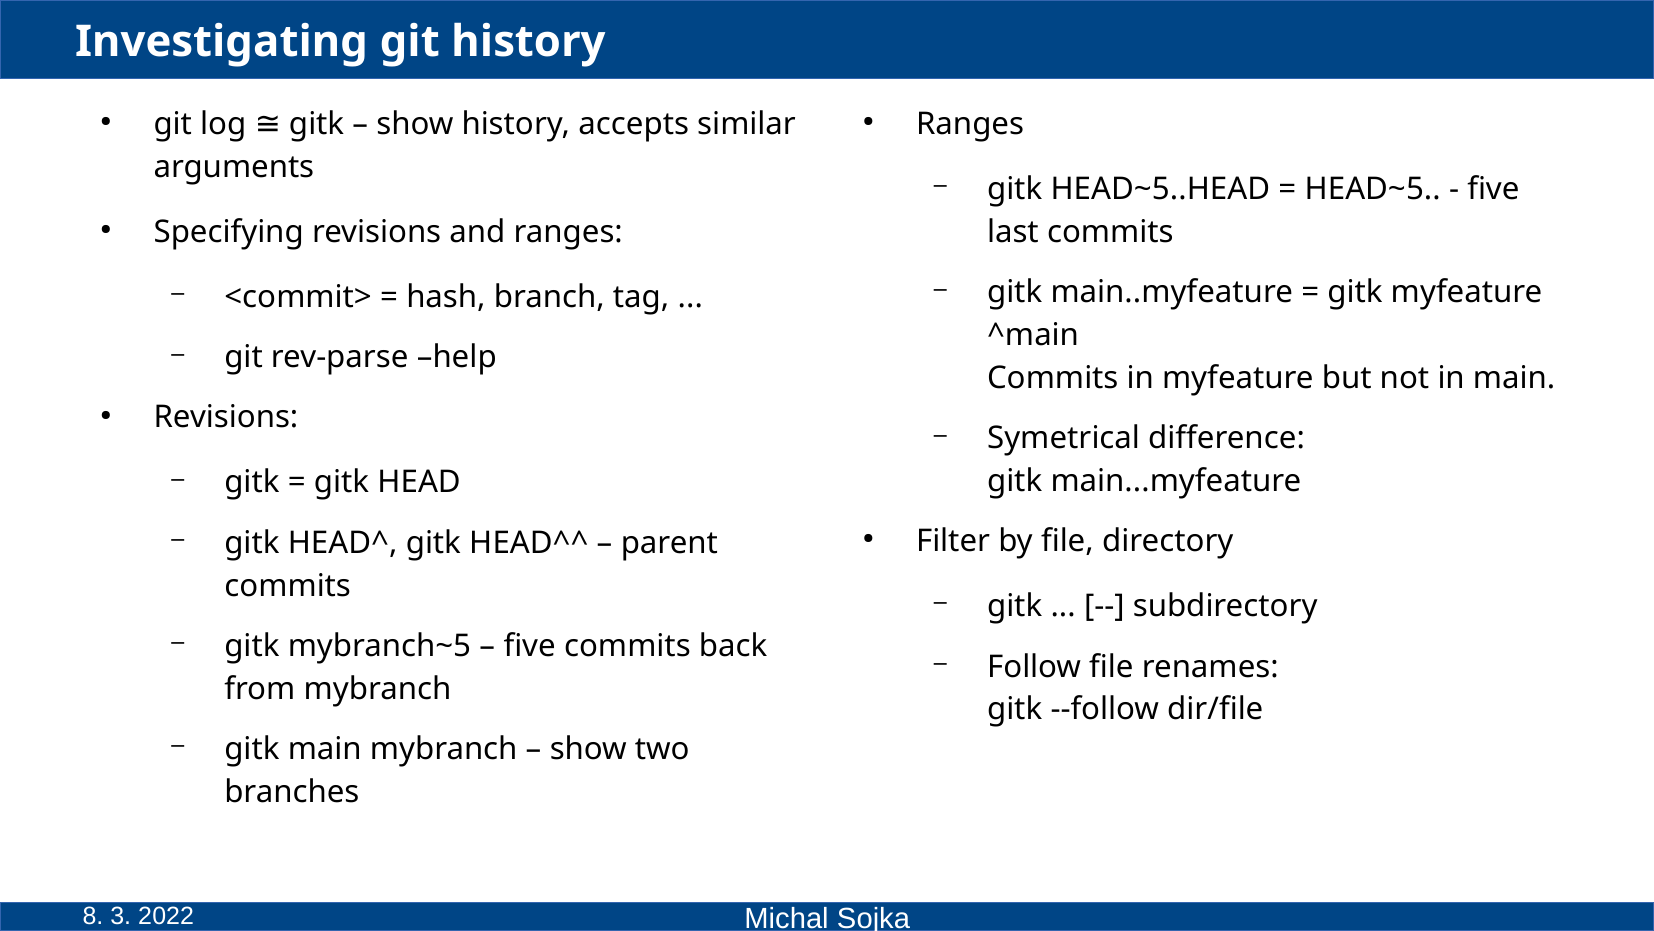

# Investigating git history
git log ≅ gitk – show history, accepts similar arguments
Specifying revisions and ranges:
<commit> = hash, branch, tag, ...
git rev-parse –help
Revisions:
gitk = gitk HEAD
gitk HEAD^, gitk HEAD^^ – parent commits
gitk mybranch~5 – five commits back from mybranch
gitk main mybranch – show two branches
Ranges
gitk HEAD~5..HEAD = HEAD~5.. - five last commits
gitk main..myfeature = gitk myfeature ^main
Commits in myfeature but not in main.
Symetrical difference:
gitk main...myfeature
Filter by file, directory
gitk ... [--] subdirectory
Follow file renames:
gitk --follow dir/file
8. 3. 2022
Michal Sojka